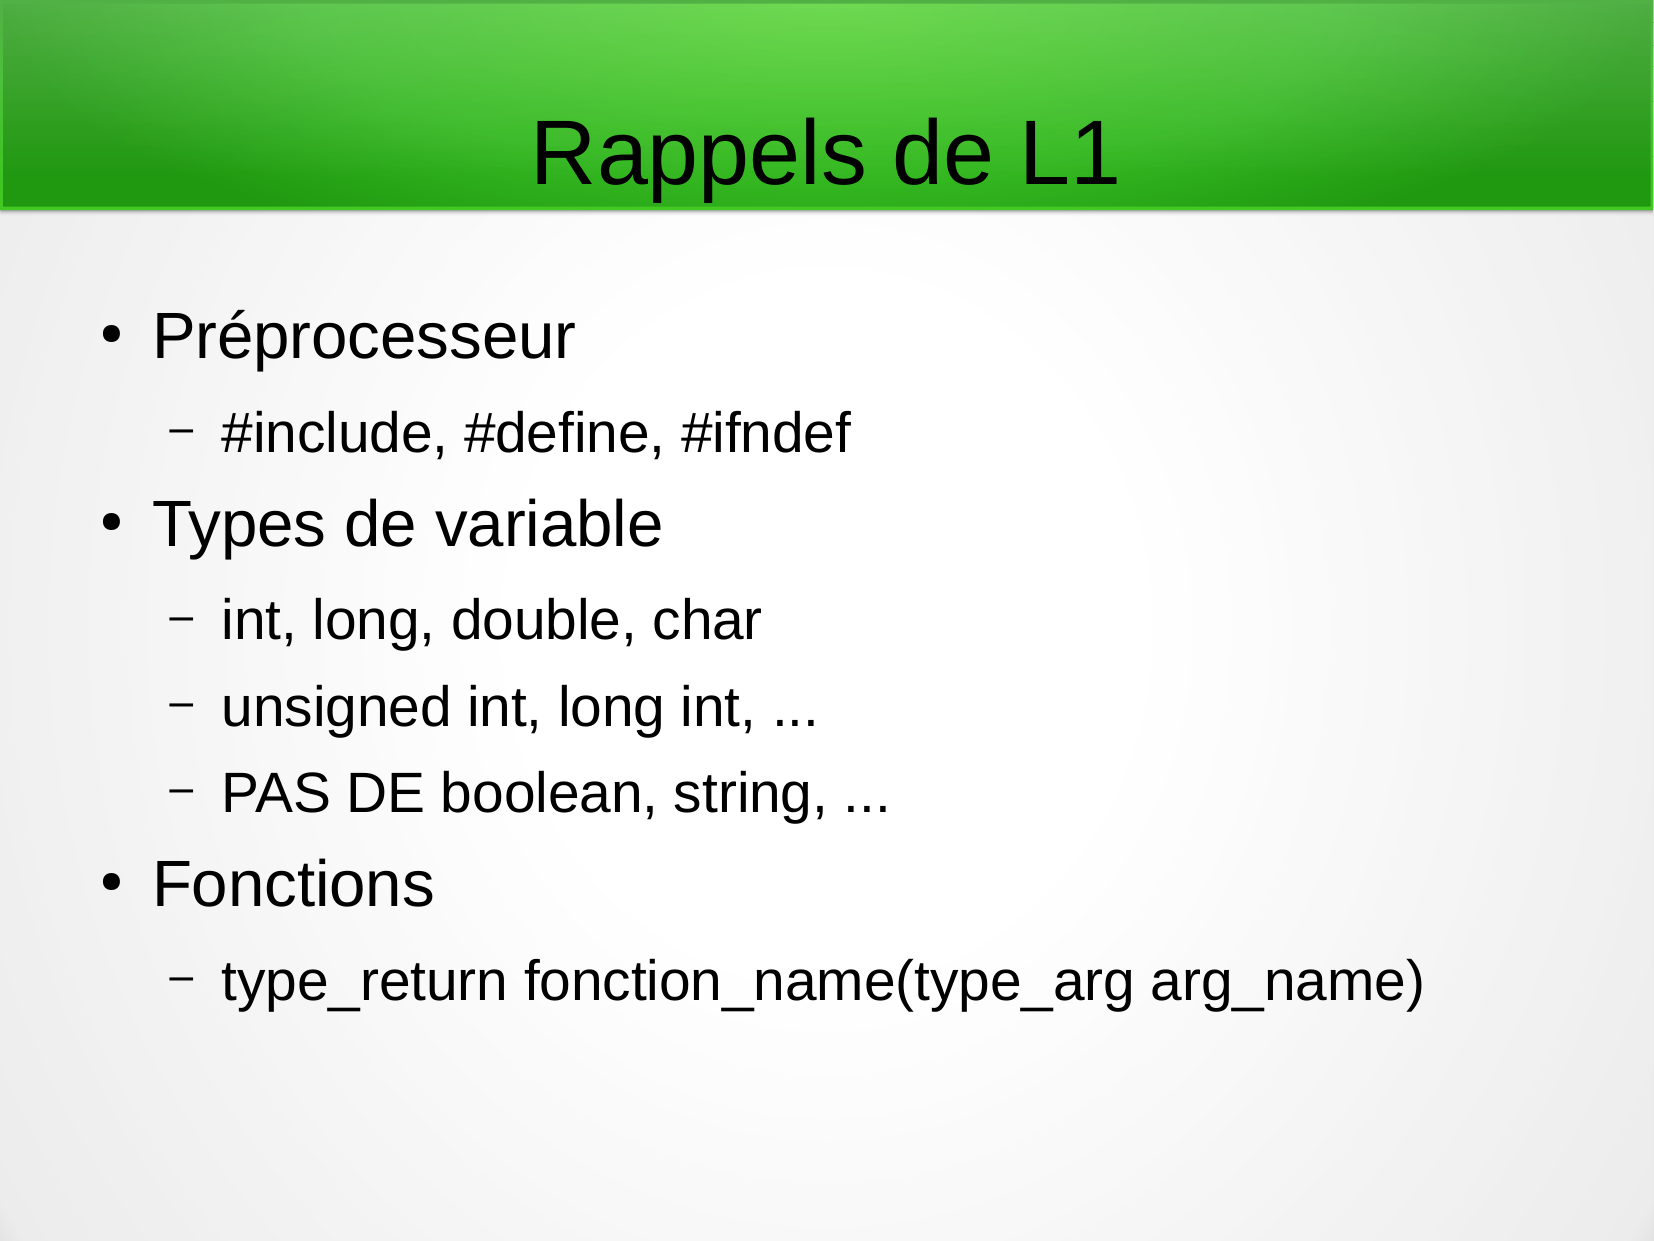

# Rappels de L1
Préprocesseur
#include, #define, #ifndef
Types de variable
int, long, double, char
unsigned int, long int, ...
PAS DE boolean, string, ...
Fonctions
type_return fonction_name(type_arg arg_name)